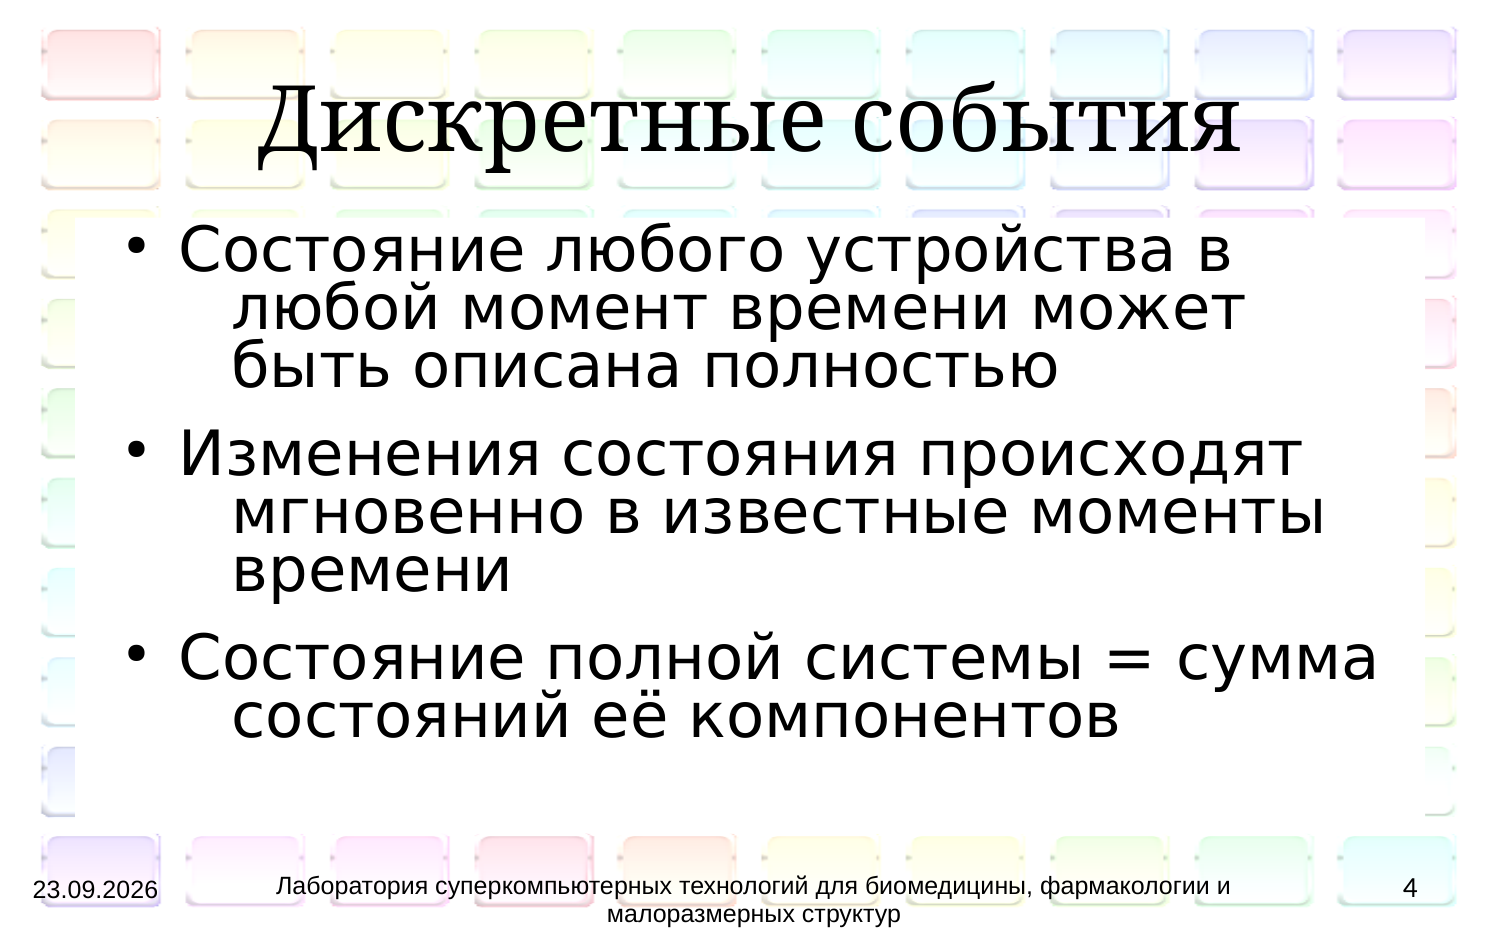

# Дискретные события
Состояние любого устройства в любой момент времени может быть описана полностью
Изменения состояния происходят мгновенно в известные моменты времени
Состояние полной системы = сумма состояний её компонентов
Лаборатория суперкомпьютерных технологий для биомедицины, фармакологии и малоразмерных структур
3